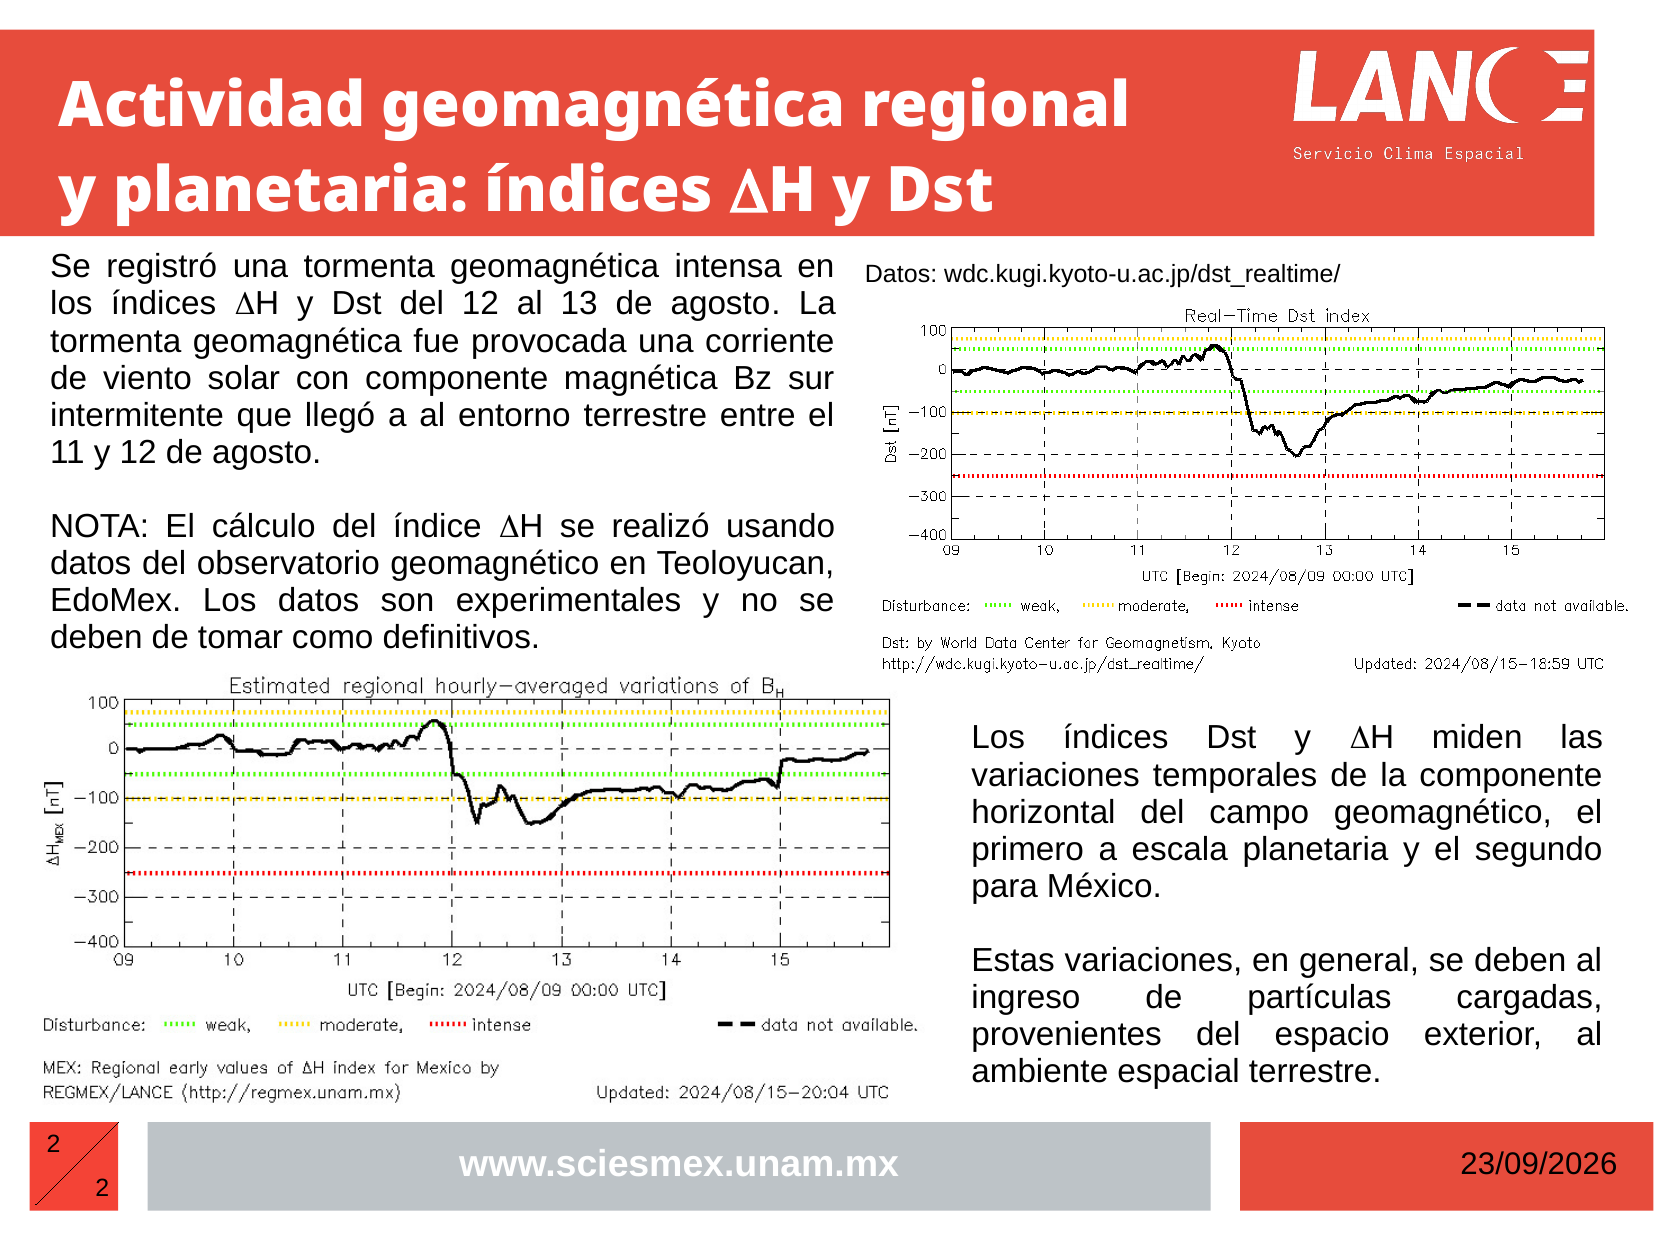

# Actividad geomagnética regional y planetaria: índices DH y Dst
Se registró una tormenta geomagnética intensa en los índices DH y Dst del 12 al 13 de agosto. La tormenta geomagnética fue provocada una corriente de viento solar con componente magnética Bz sur intermitente que llegó a al entorno terrestre entre el 11 y 12 de agosto.
NOTA: El cálculo del índice DH se realizó usando datos del observatorio geomagnético en Teoloyucan, EdoMex. Los datos son experimentales y no se deben de tomar como definitivos.
Datos: wdc.kugi.kyoto-u.ac.jp/dst_realtime/
Los índices Dst y DH miden las variaciones temporales de la componente horizontal del campo geomagnético, el primero a escala planetaria y el segundo para México.
Estas variaciones, en general, se deben al ingreso de partículas cargadas, provenientes del espacio exterior, al ambiente espacial terrestre.
www.sciesmex.unam.mx
2